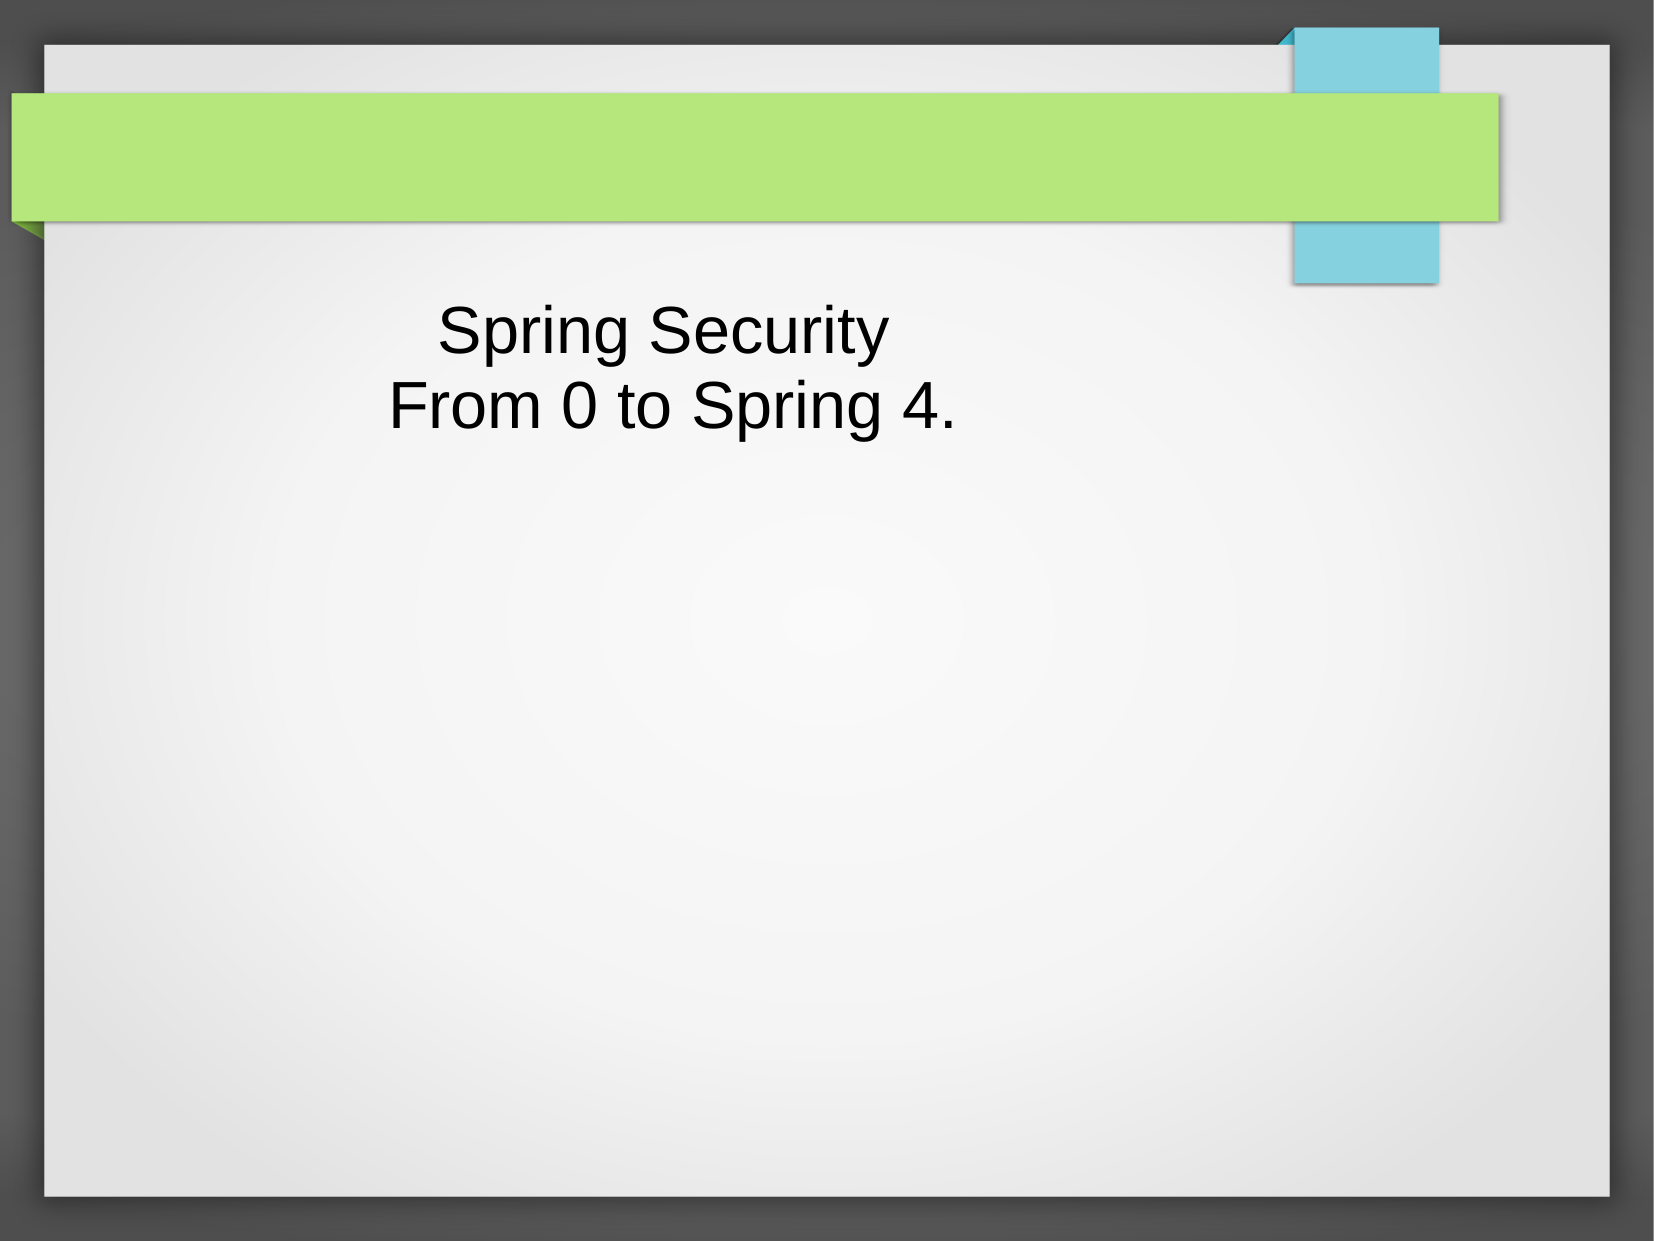

# Spring Security
From 0 to Spring 4.